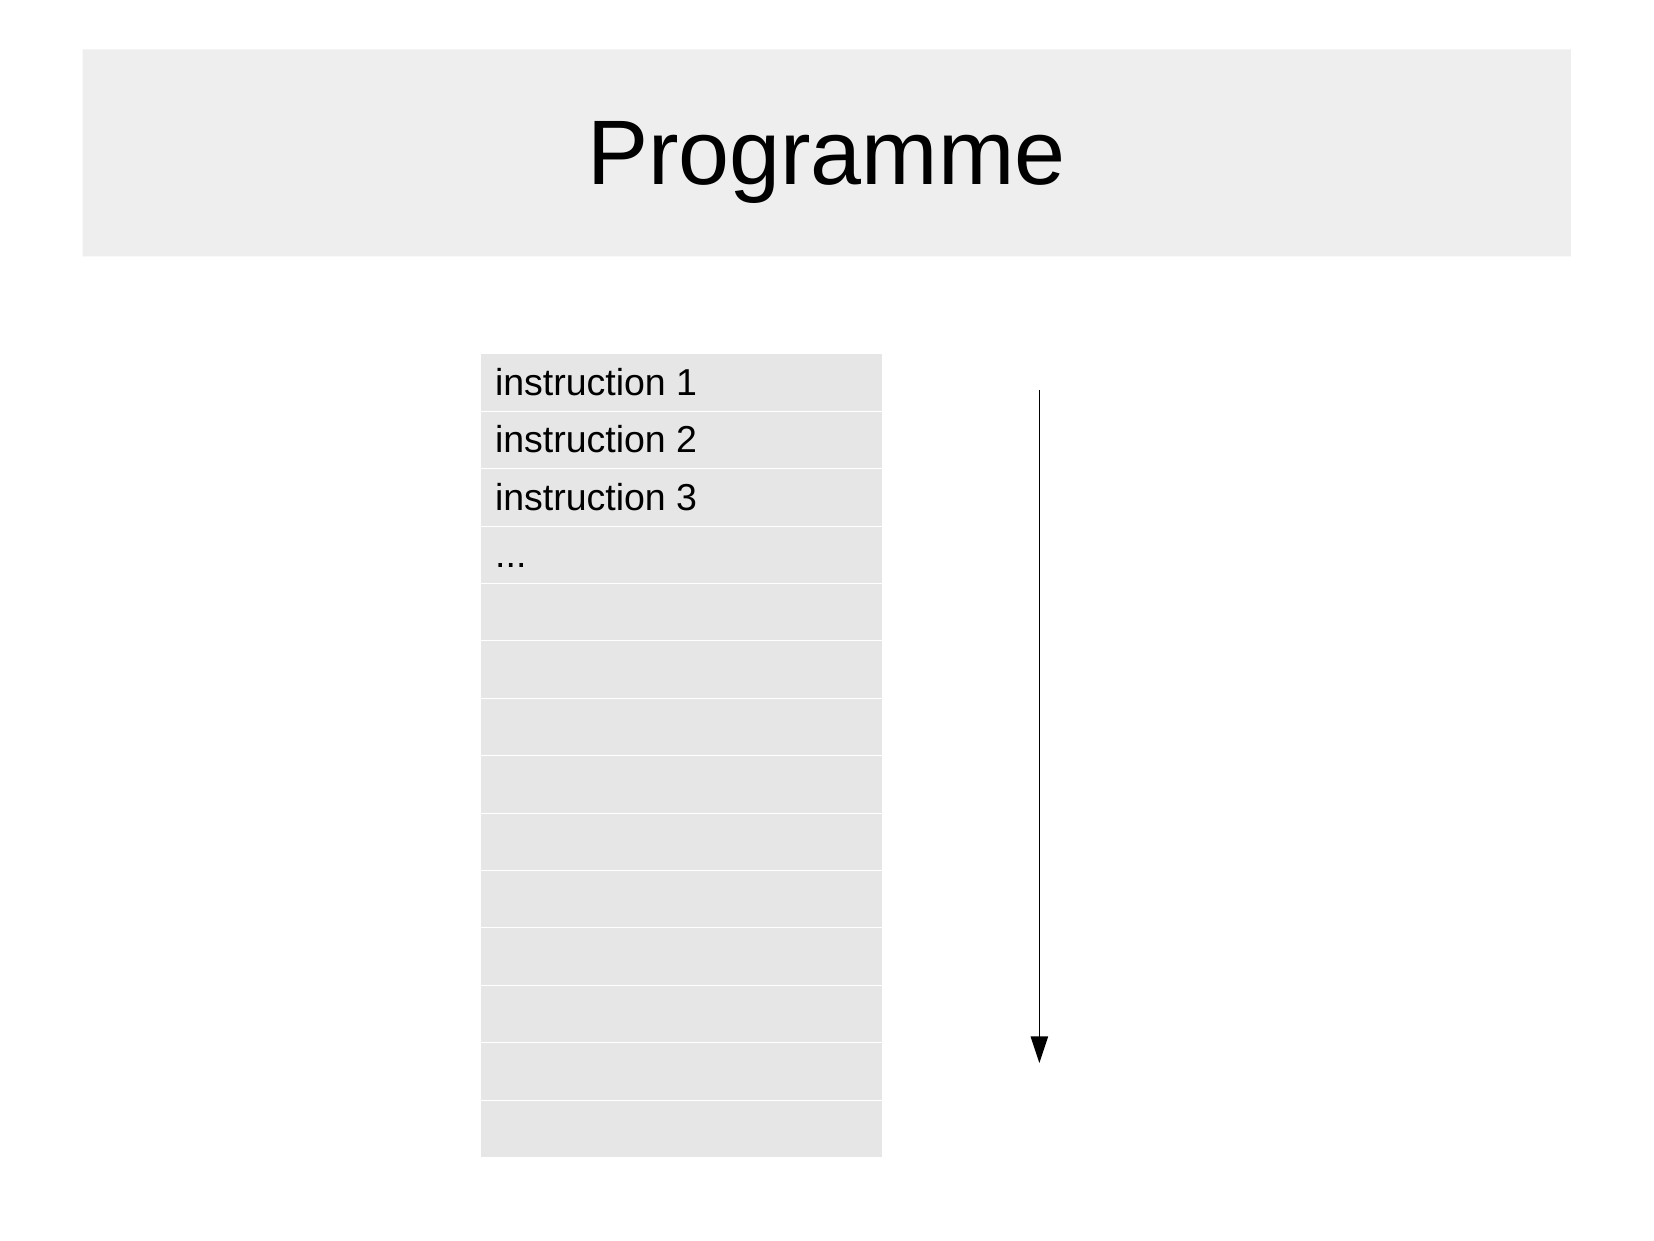

# Programme
| instruction 1 |
| --- |
| instruction 2 |
| instruction 3 |
| ... |
| |
| |
| |
| |
| |
| |
| |
| |
| |
| |